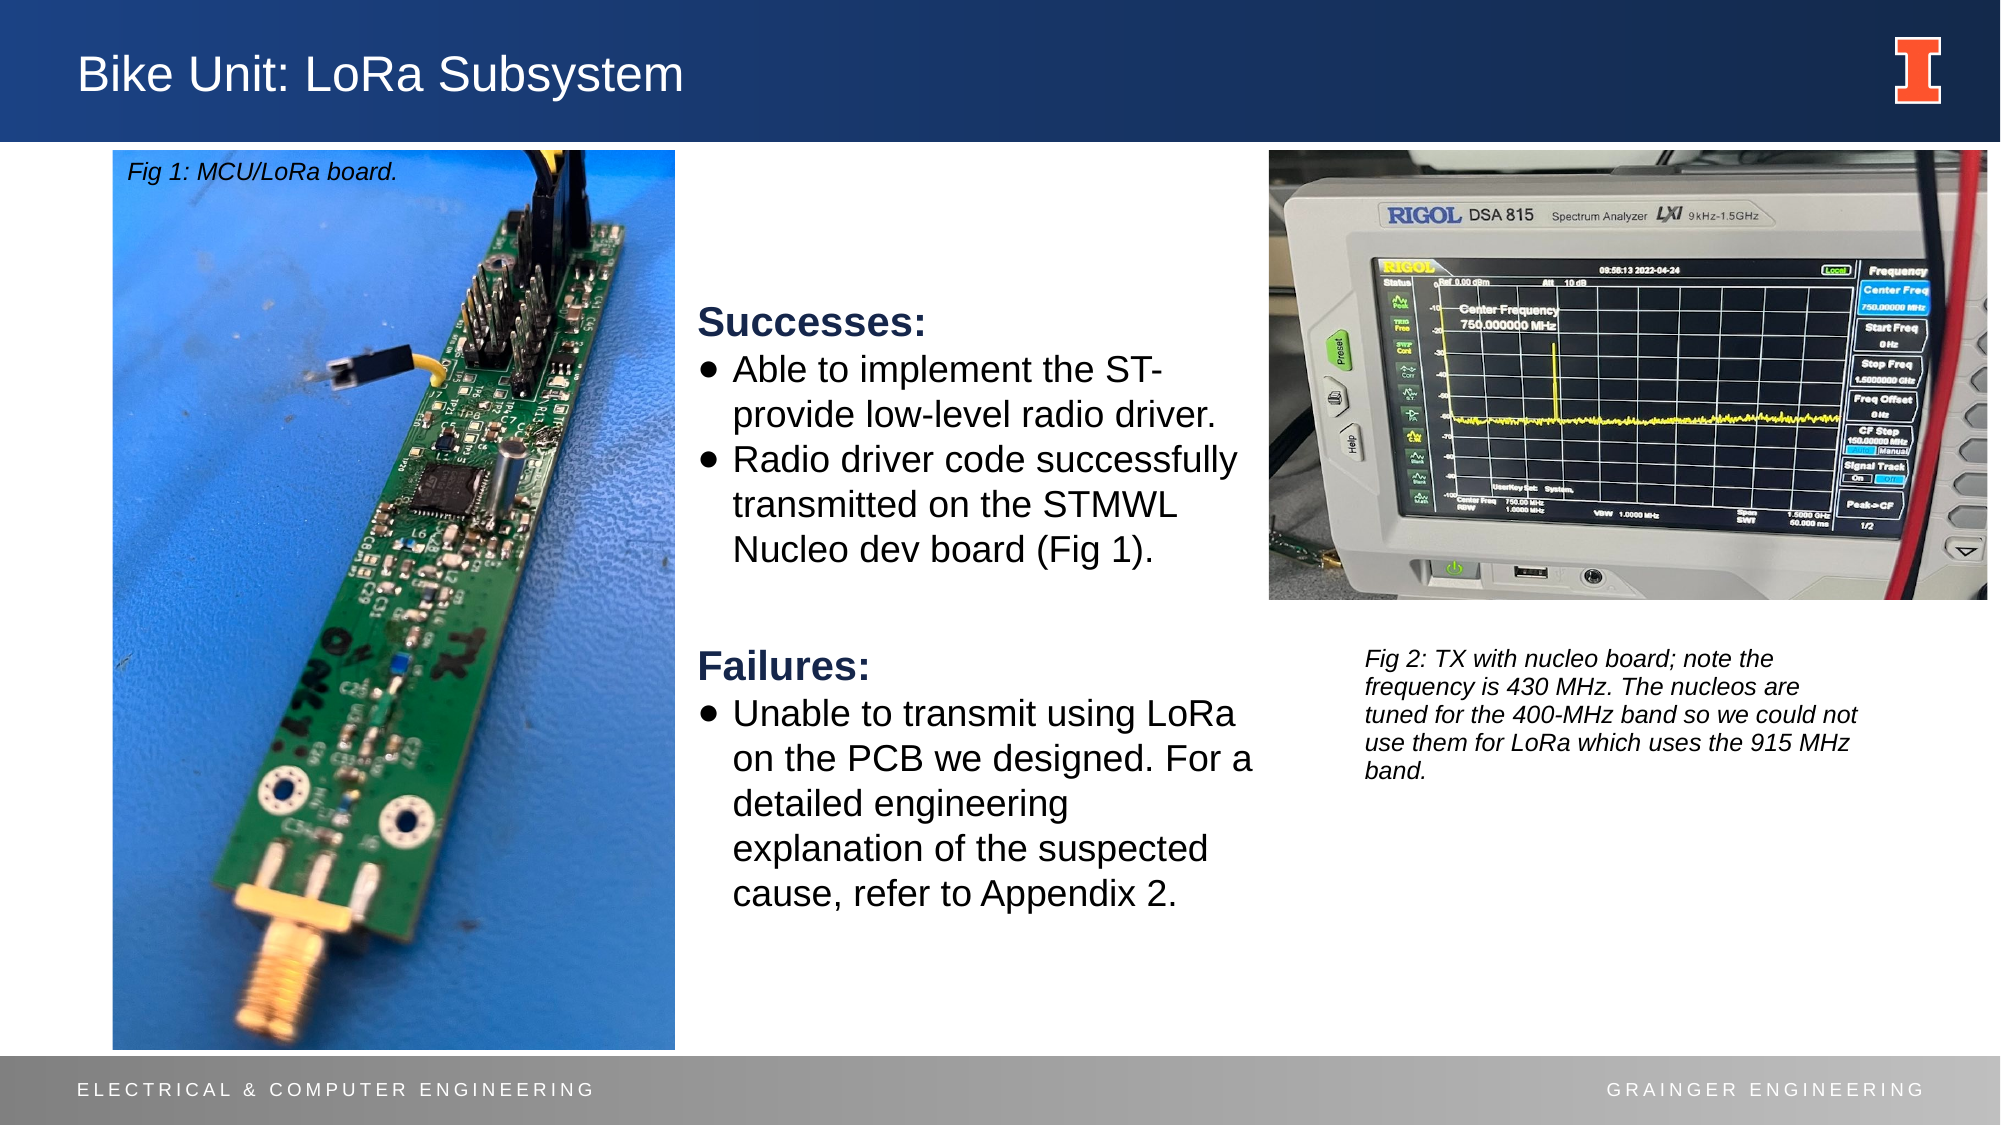

Bike Unit: LoRa Subsystem
Fig 1: MCU/LoRa board.
Successes:
Able to implement the ST-provide low-level radio driver.
Radio driver code successfully transmitted on the STMWL Nucleo dev board (Fig 1).
Failures:
Unable to transmit using LoRa on the PCB we designed. For a detailed engineering explanation of the suspected cause, refer to Appendix 2.
Fig 2: TX with nucleo board; note the frequency is 430 MHz. The nucleos are tuned for the 400-MHz band so we could not use them for LoRa which uses the 915 MHz band.
ELECTRICAL & COMPUTER ENGINEERING
GRAINGER ENGINEERING